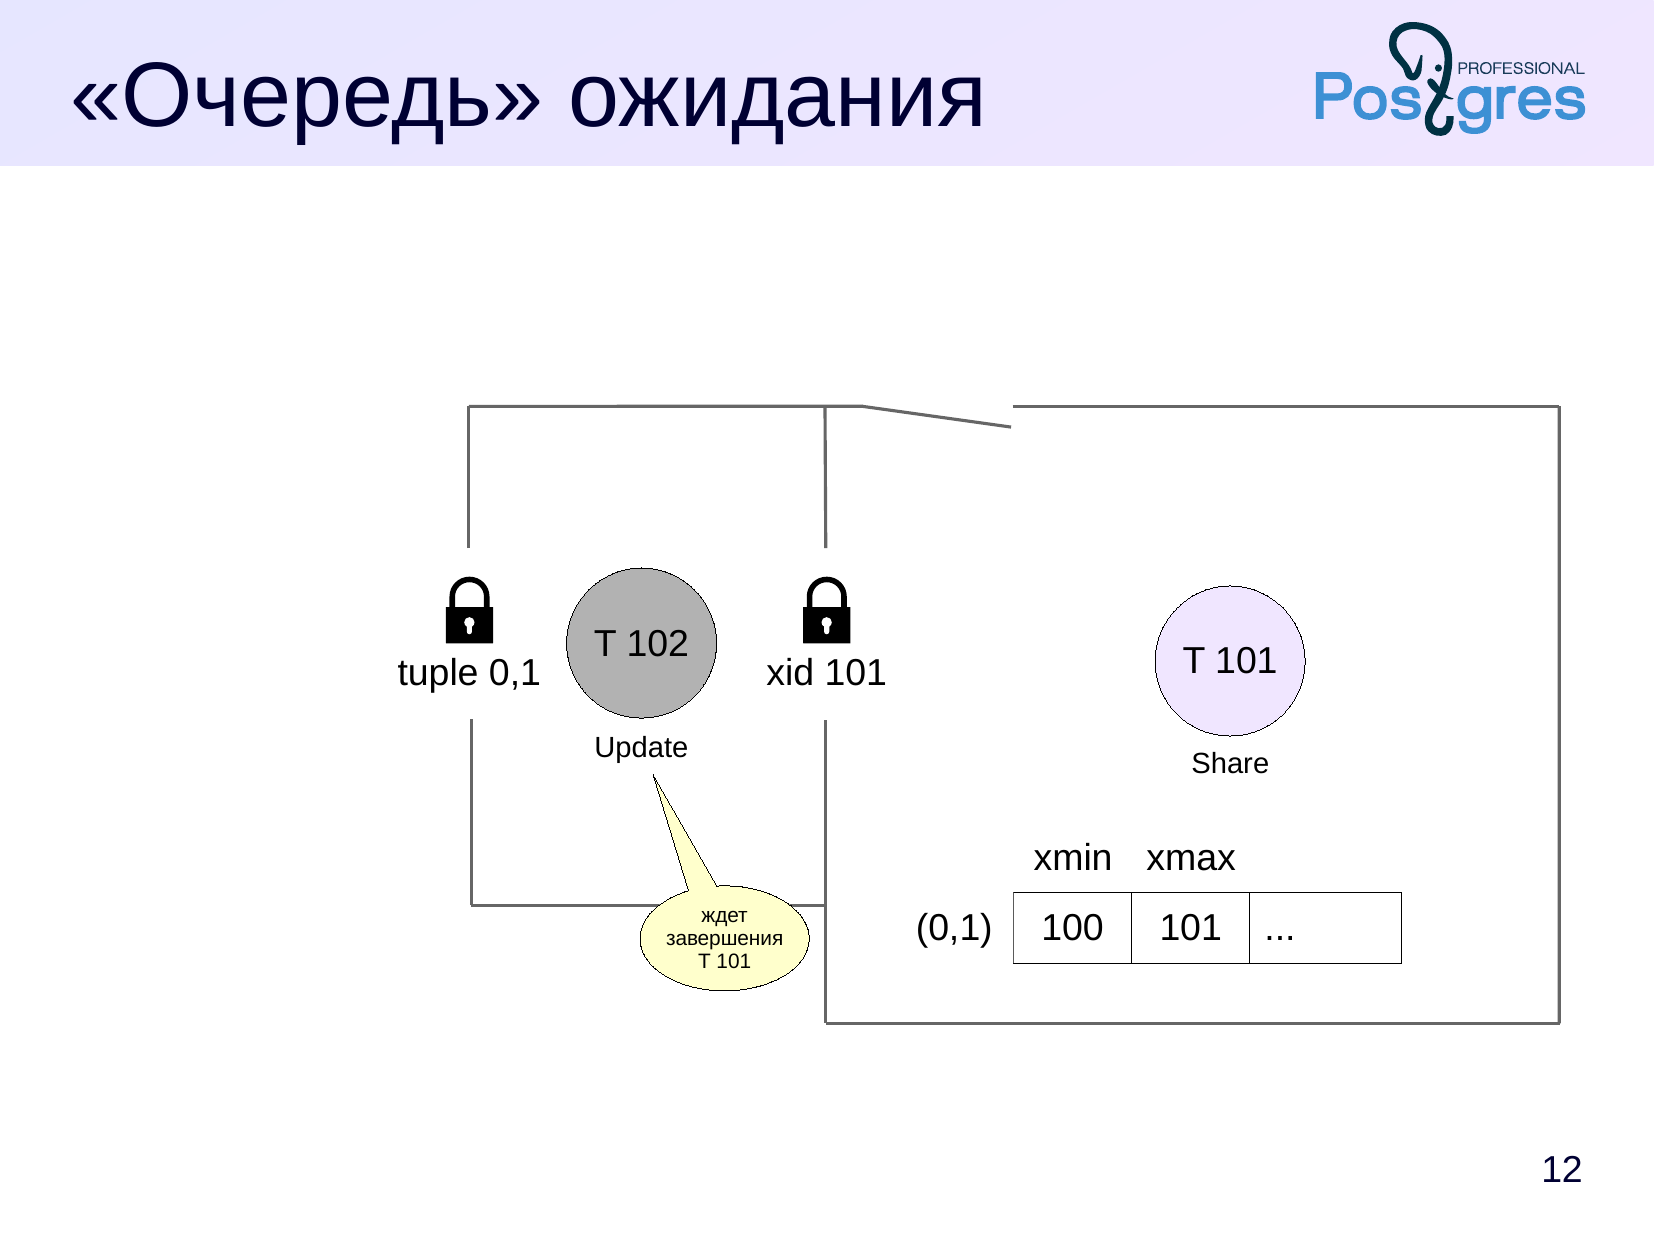

# «Очередь» ожидания
T 102
T 101
tuple 0,1
xid 101
Update
Share
xmin
xmax
ждет
завершения
Т 101
(0,1)
100
101
...